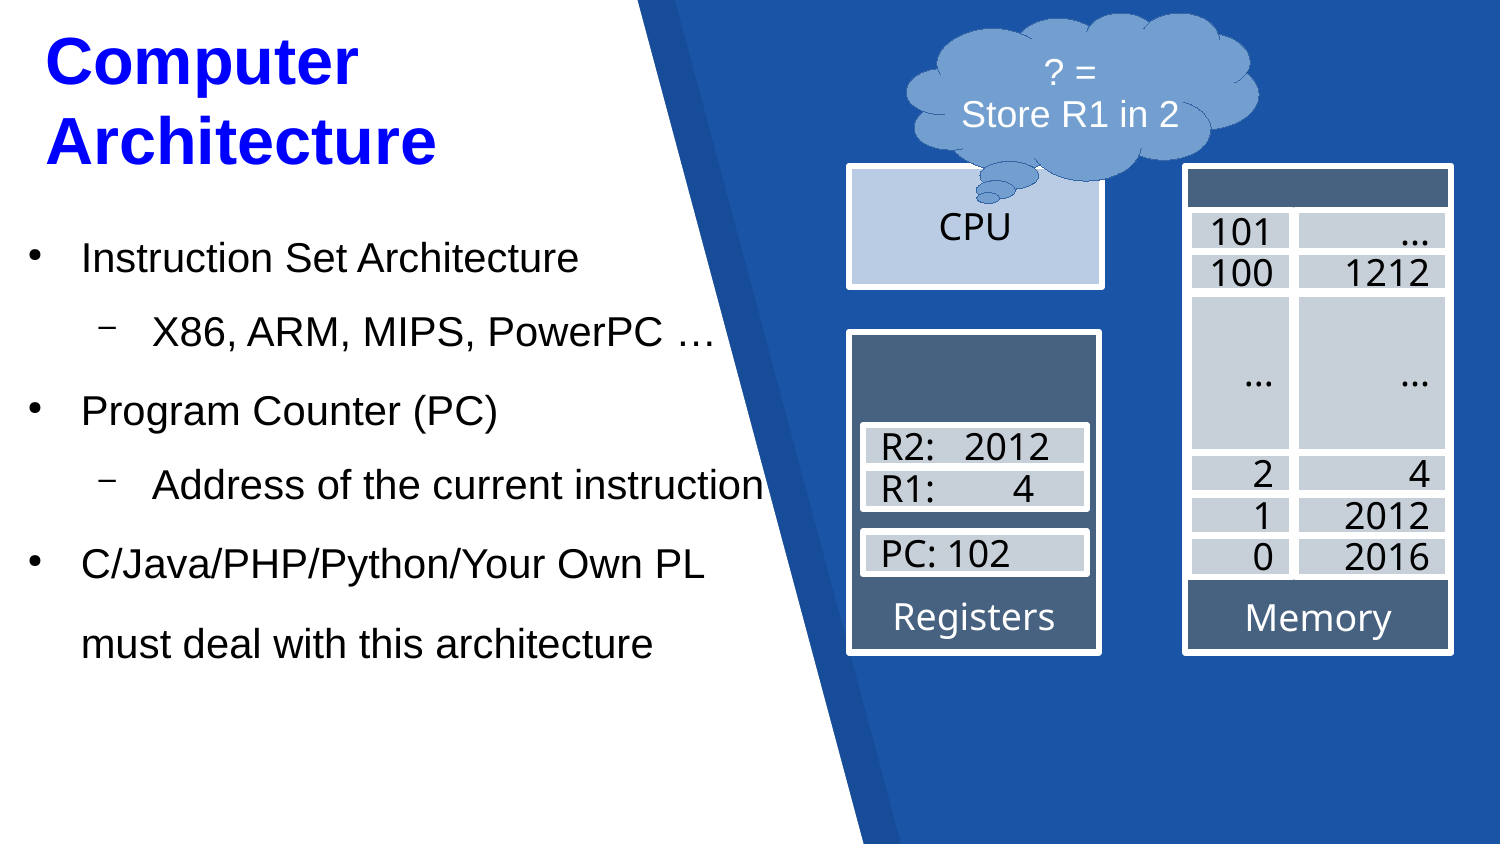

? =
Store R1 in 2
# Computer Architecture
Memory
CPU
101
...
Instruction Set Architecture
X86, ARM, MIPS, PowerPC …
Program Counter (PC)
Address of the current instruction
C/Java/PHP/Python/Your Own PL
must deal with this architecture
100
1212
...
...
Registers
R2: 2012
2
4
R1: 4
1
2012
PC: 102
0
2016